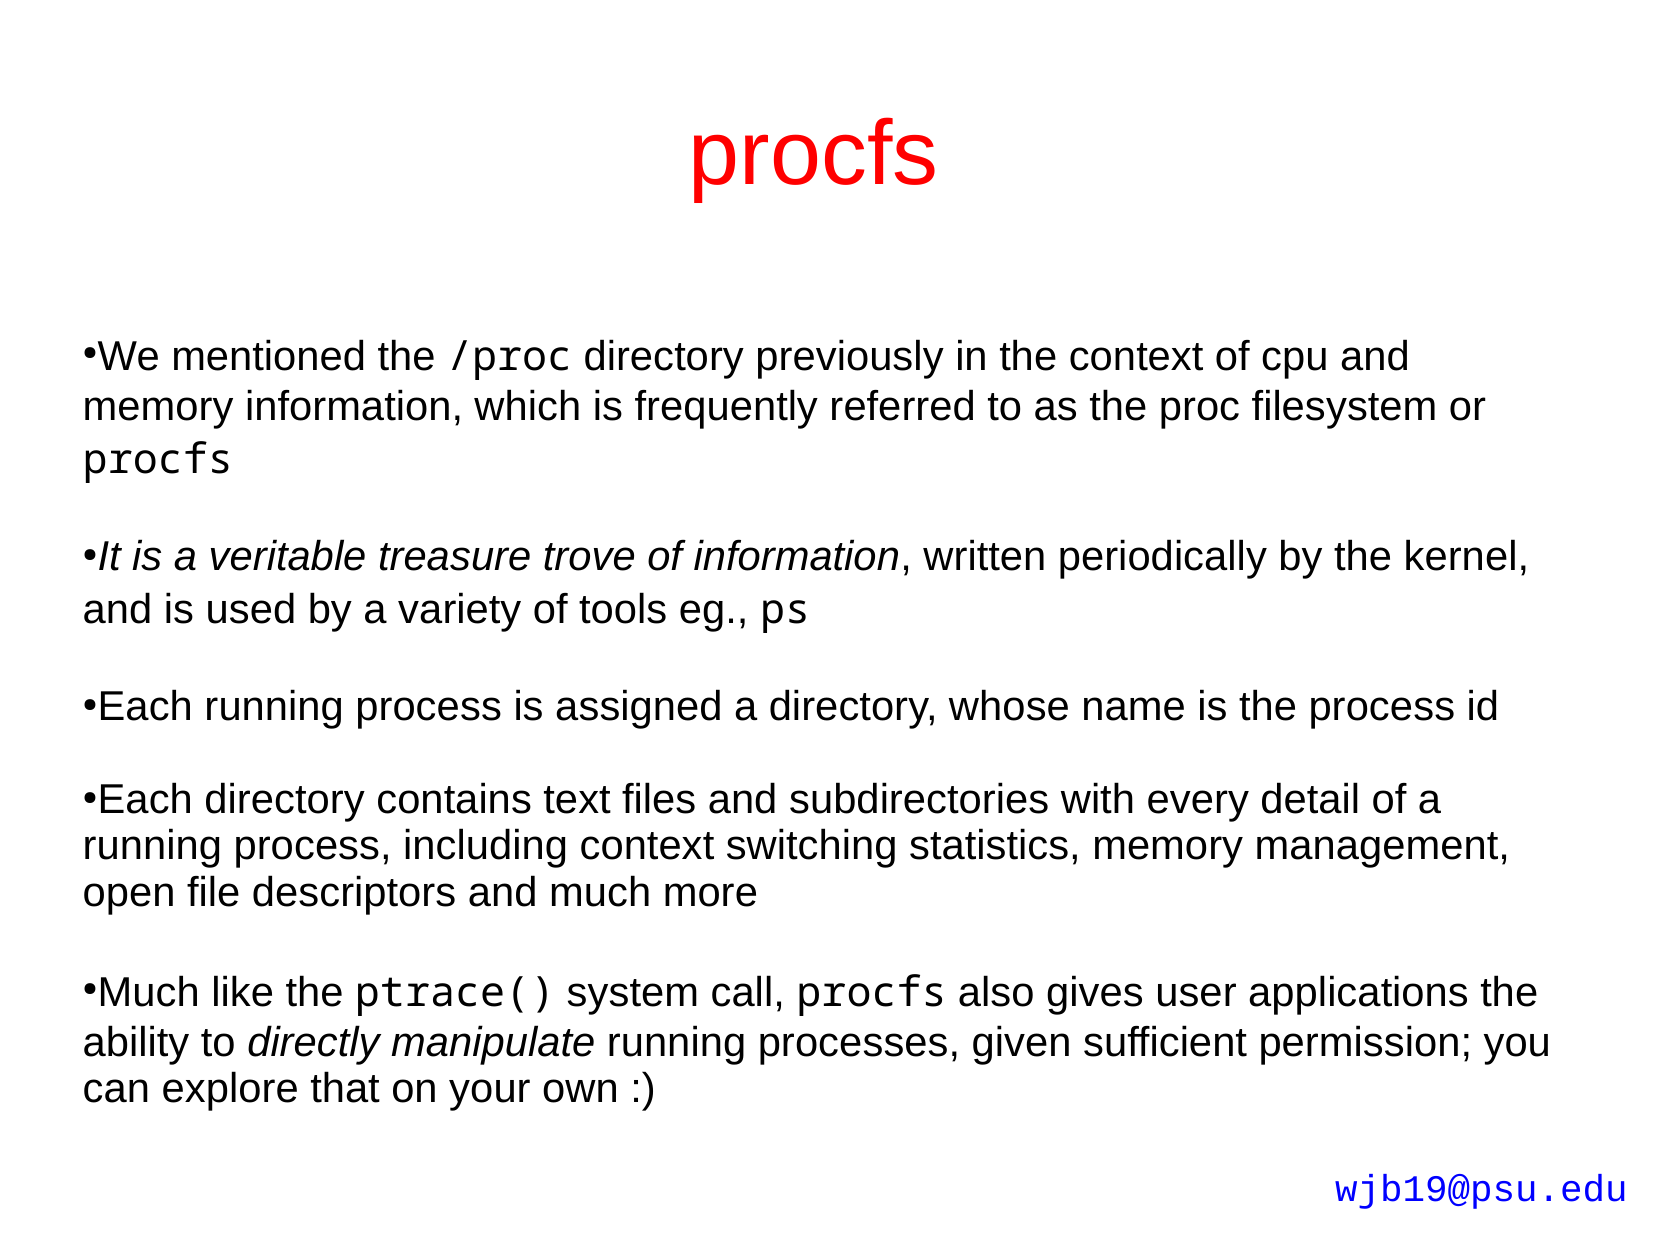

# procfs
We mentioned the /proc directory previously in the context of cpu and memory information, which is frequently referred to as the proc filesystem or procfs
It is a veritable treasure trove of information, written periodically by the kernel, and is used by a variety of tools eg., ps
Each running process is assigned a directory, whose name is the process id
Each directory contains text files and subdirectories with every detail of a running process, including context switching statistics, memory management, open file descriptors and much more
Much like the ptrace() system call, procfs also gives user applications the ability to directly manipulate running processes, given sufficient permission; you can explore that on your own :)
wjb19@psu.edu